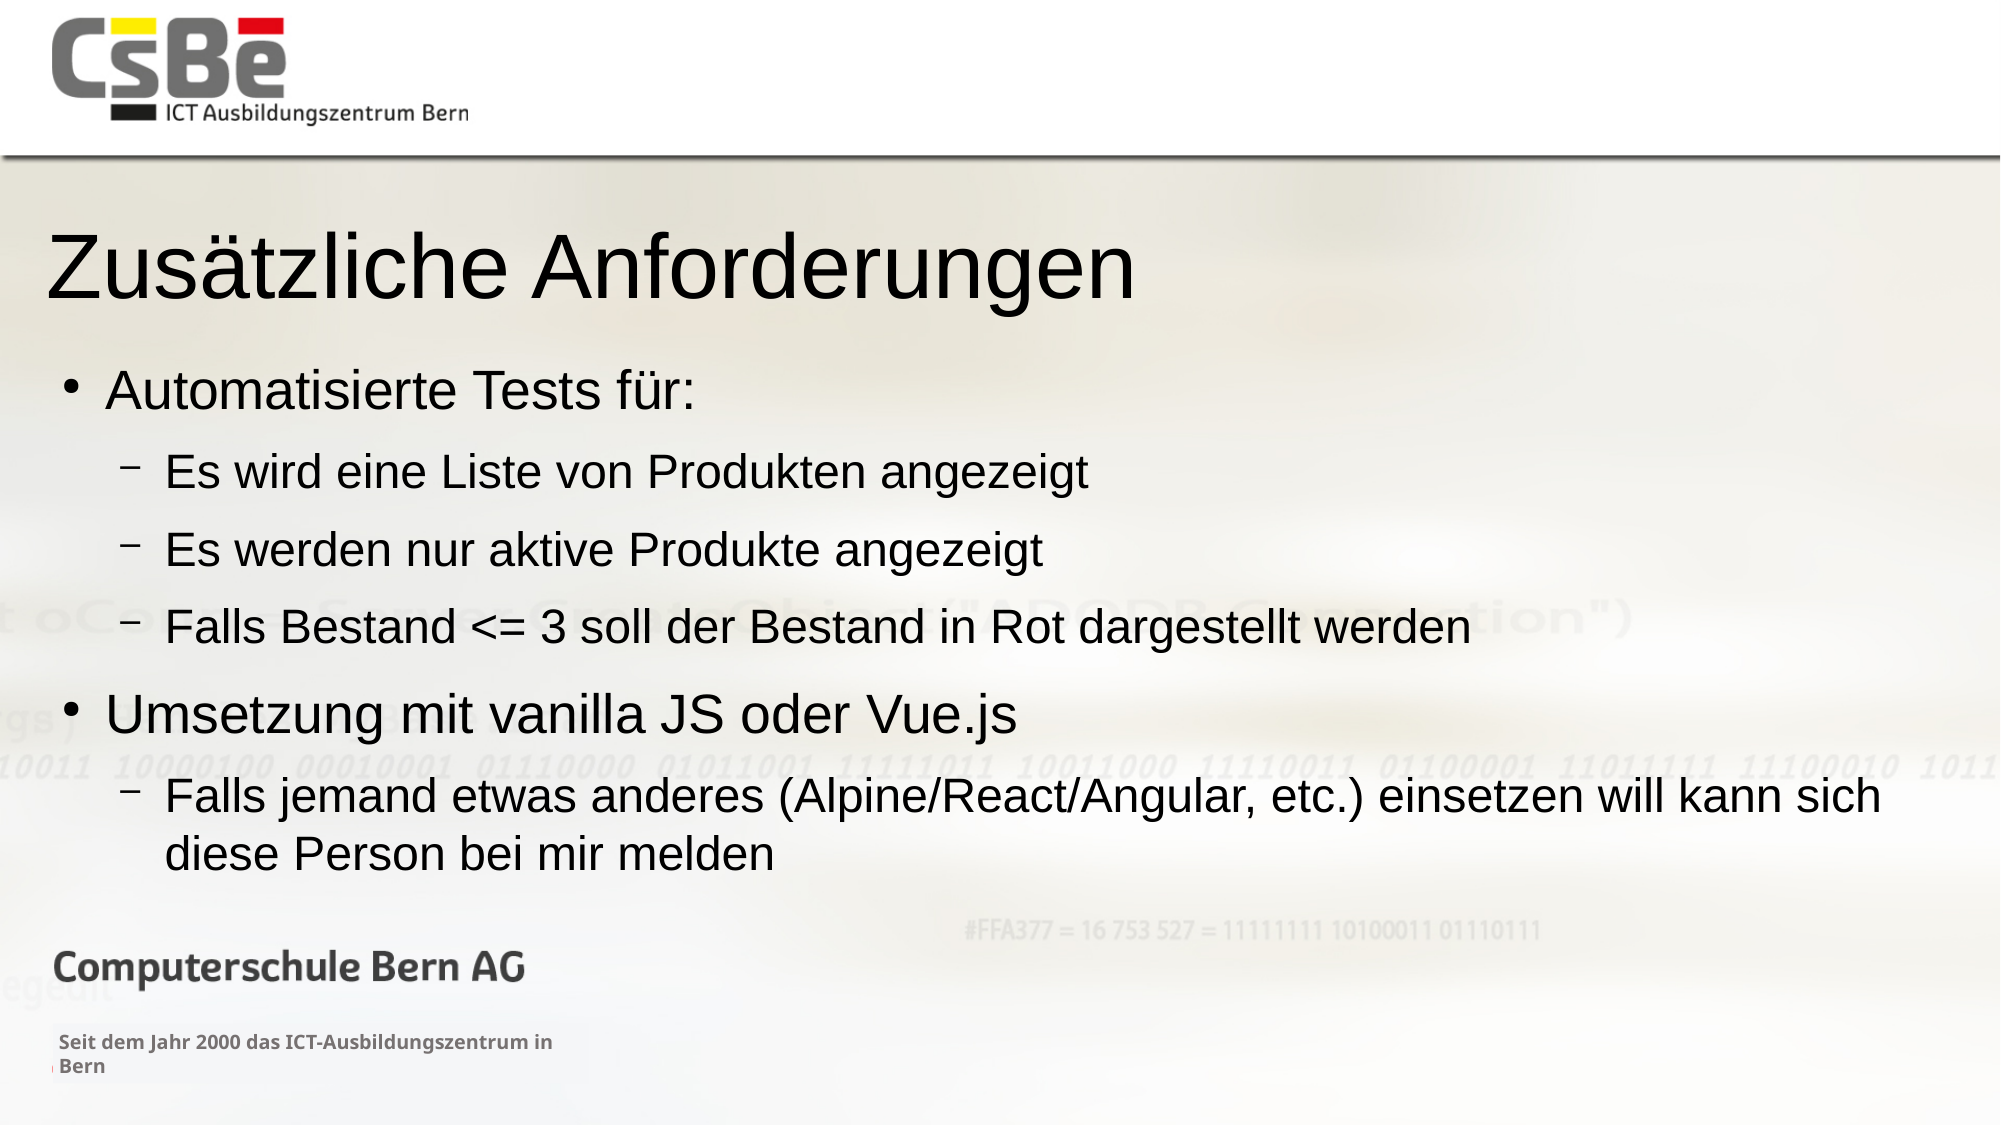

Zusätzliche Anforderungen
# Automatisierte Tests für:
Es wird eine Liste von Produkten angezeigt
Es werden nur aktive Produkte angezeigt
Falls Bestand <= 3 soll der Bestand in Rot dargestellt werden
Umsetzung mit vanilla JS oder Vue.js
Falls jemand etwas anderes (Alpine/React/Angular, etc.) einsetzen will kann sich diese Person bei mir melden